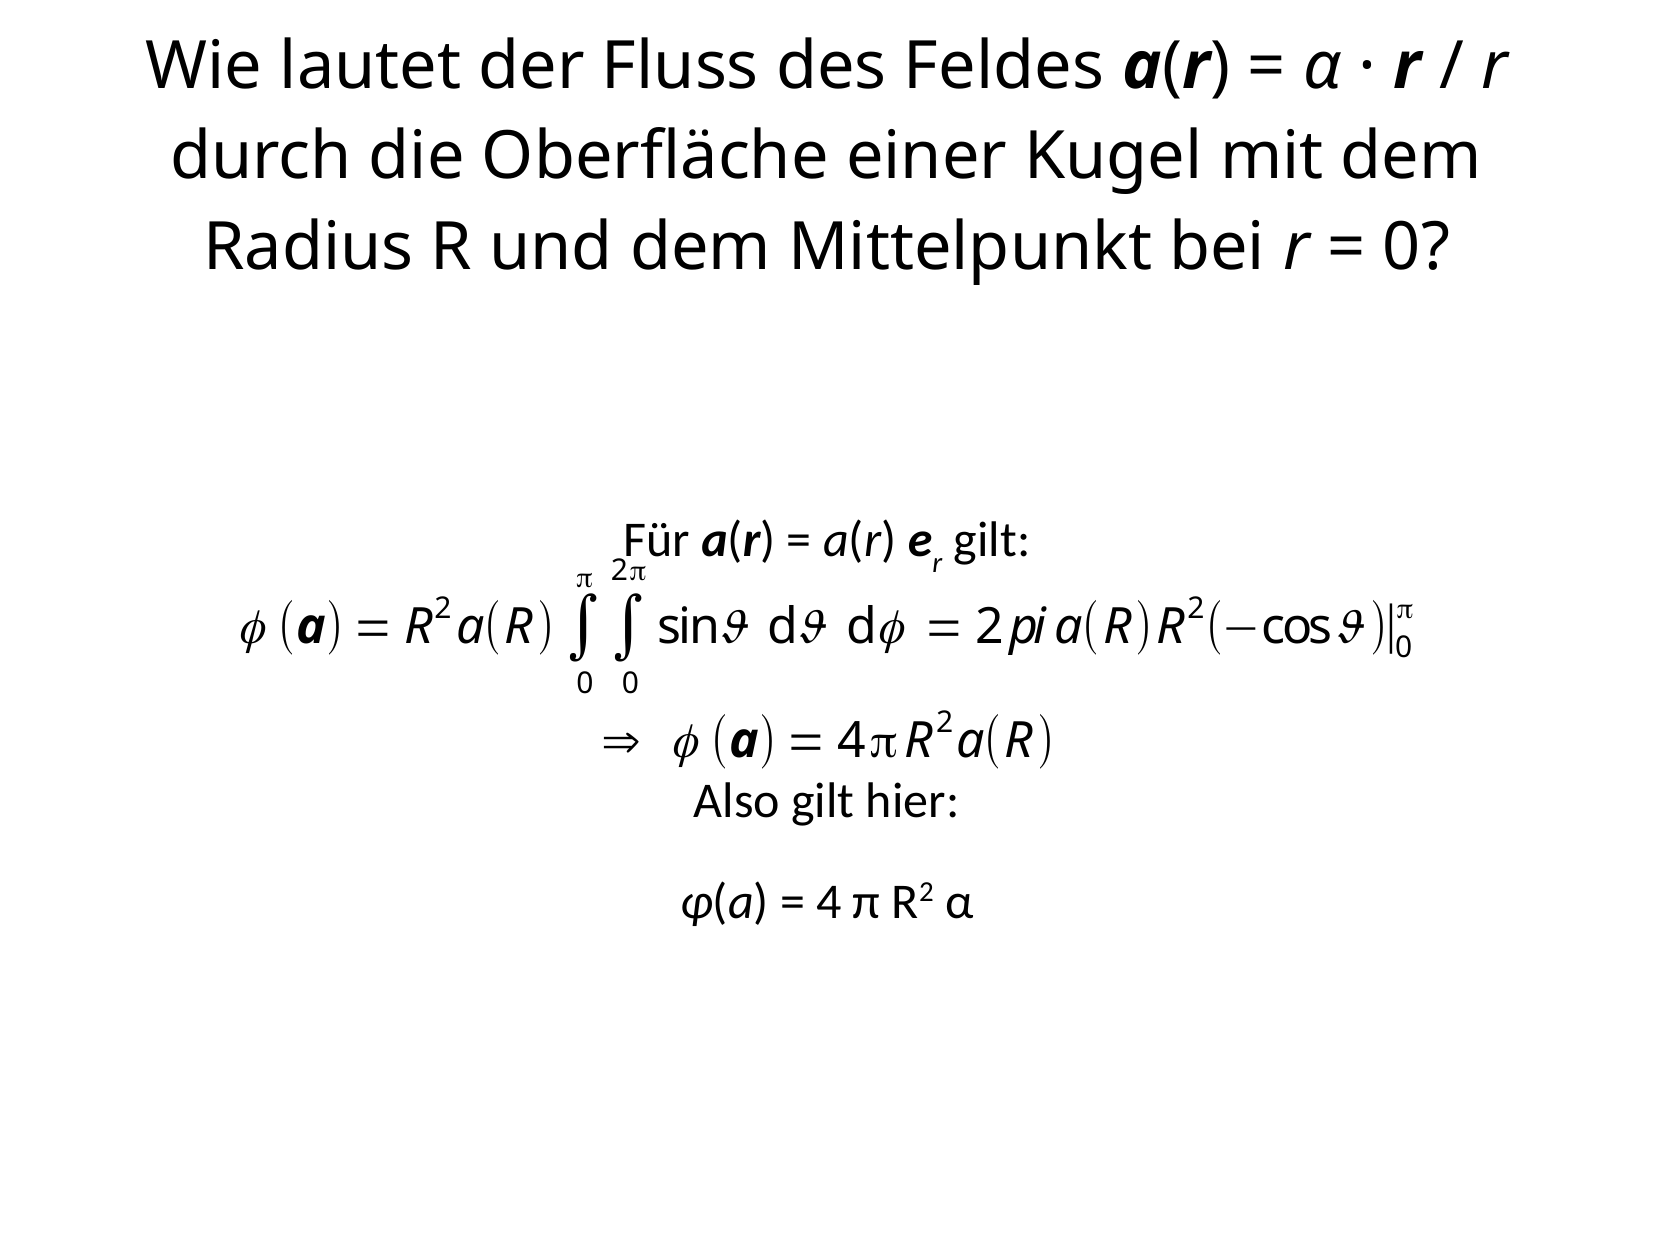

# Wie lautet der Fluss des Feldes a(r) = α · r / r durch die Oberfläche einer Kugel mit dem Radius R und dem Mittelpunkt bei r = 0?
Für a(r) = a(r) er gilt:
Also gilt hier:
φ(a) = 4 π R2 α